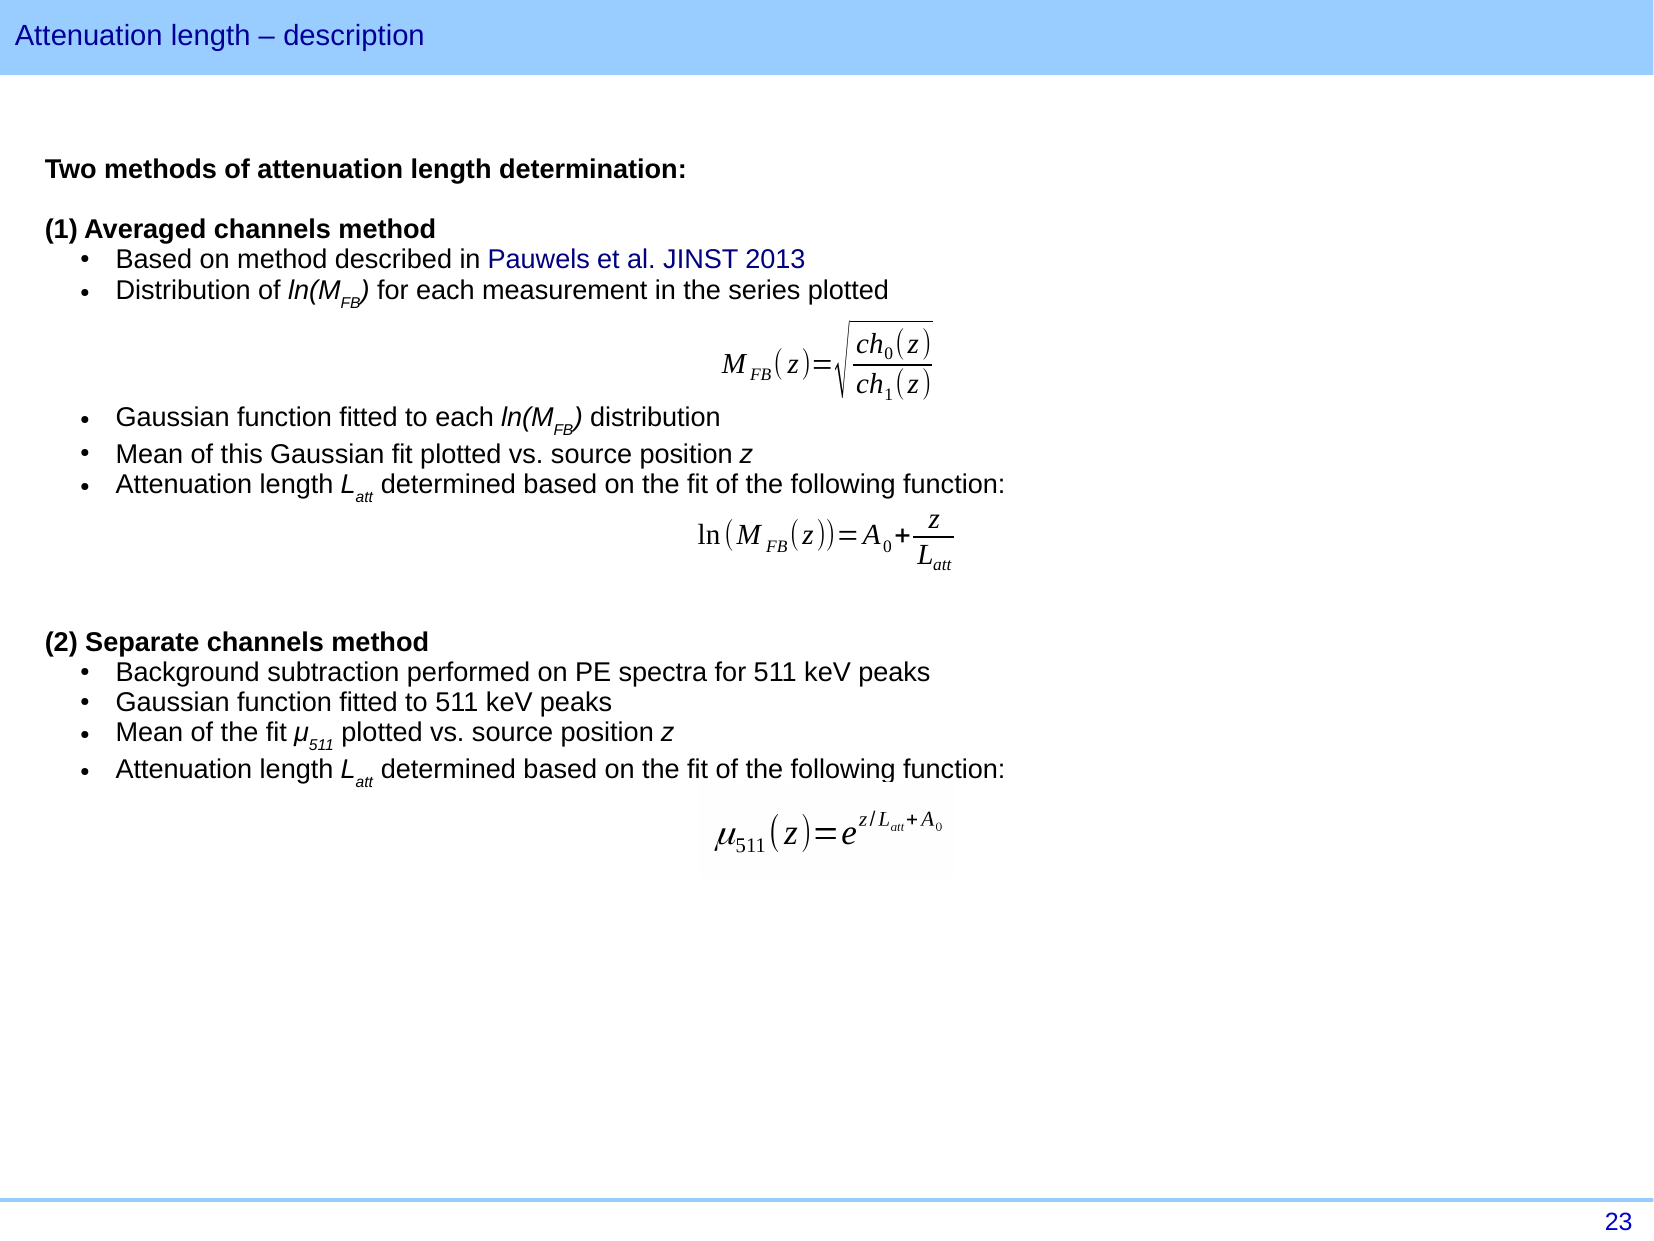

Attenuation length – description
Two methods of attenuation length determination:
(1) Averaged channels method
Based on method described in Pauwels et al. JINST 2013
Distribution of ln(MFB) for each measurement in the series plotted
Gaussian function fitted to each ln(MFB) distribution
Mean of this Gaussian fit plotted vs. source position z
Attenuation length Latt determined based on the fit of the following function:
(2) Separate channels method
Background subtraction performed on PE spectra for 511 keV peaks
Gaussian function fitted to 511 keV peaks
Mean of the fit μ511 plotted vs. source position z
Attenuation length Latt determined based on the fit of the following function: